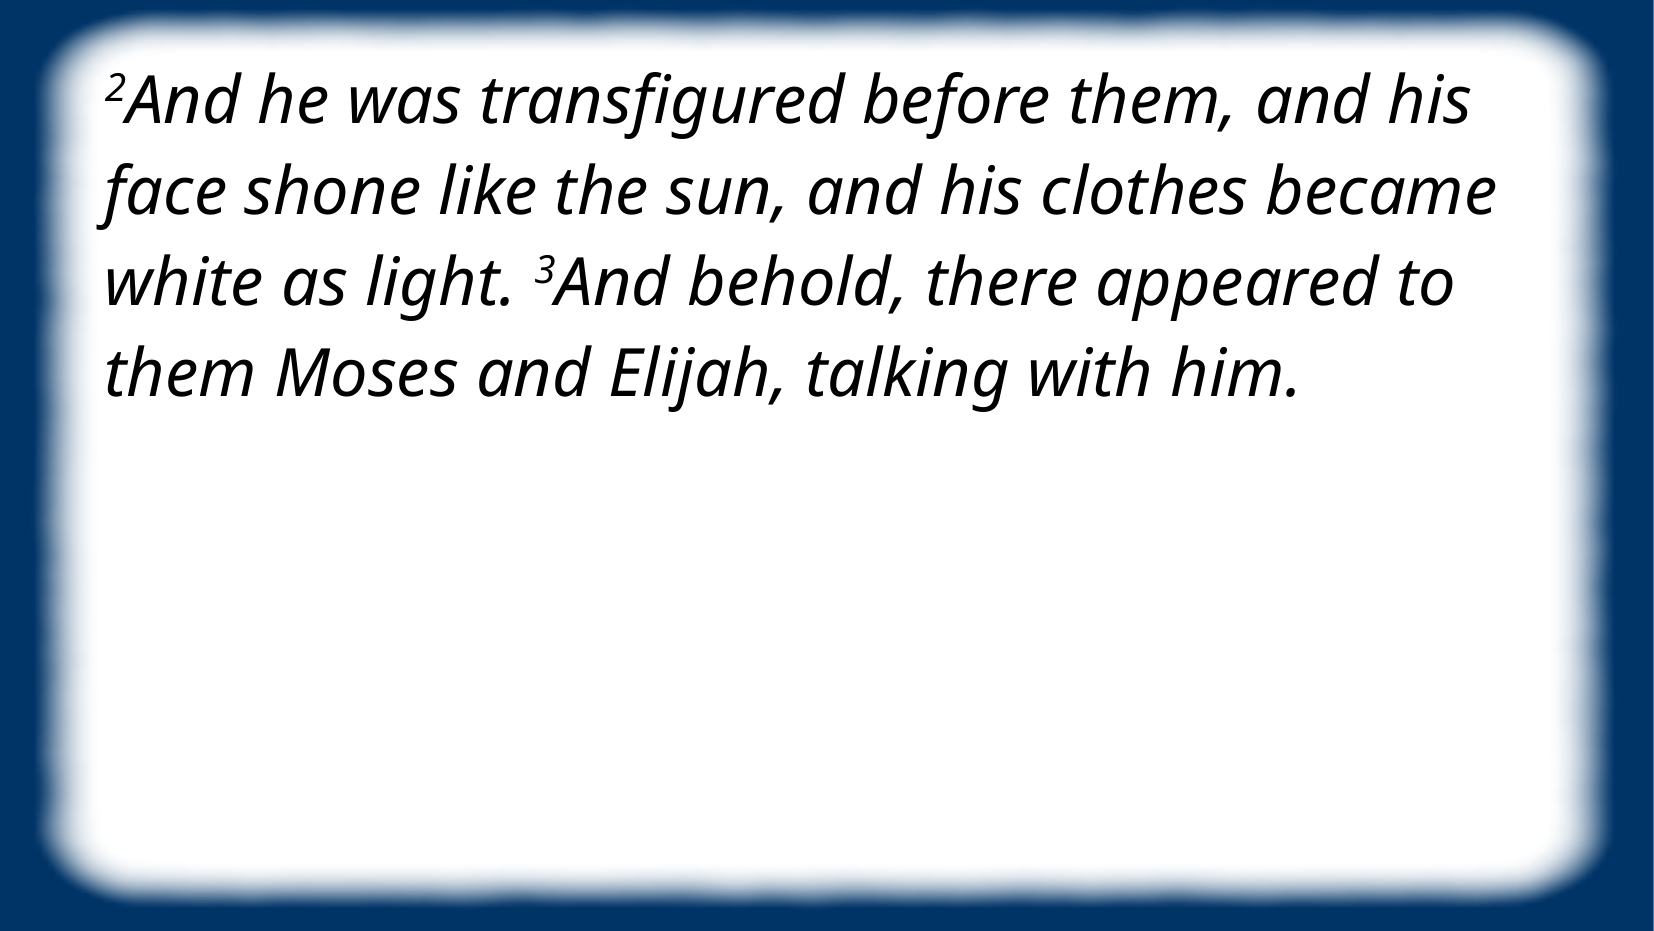

2And he was transfigured before them, and his face shone like the sun, and his clothes became white as light. 3And behold, there appeared to them Moses and Elijah, talking with him.